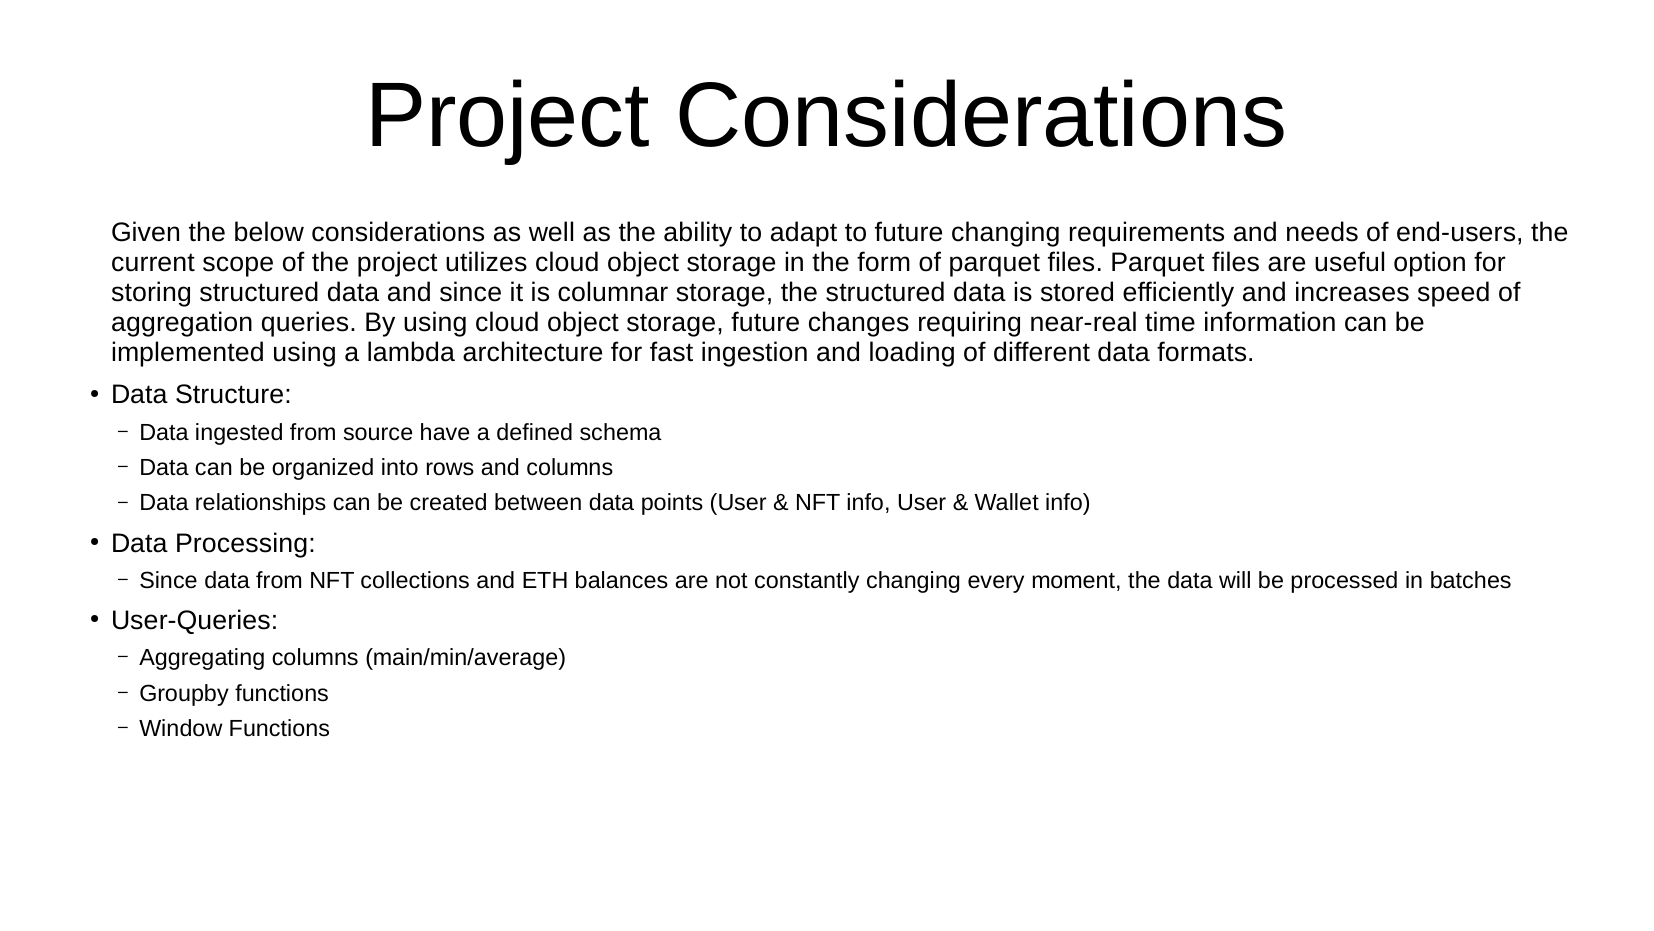

# Project Considerations
Given the below considerations as well as the ability to adapt to future changing requirements and needs of end-users, the current scope of the project utilizes cloud object storage in the form of parquet files. Parquet files are useful option for storing structured data and since it is columnar storage, the structured data is stored efficiently and increases speed of aggregation queries. By using cloud object storage, future changes requiring near-real time information can be implemented using a lambda architecture for fast ingestion and loading of different data formats.
Data Structure:
Data ingested from source have a defined schema
Data can be organized into rows and columns
Data relationships can be created between data points (User & NFT info, User & Wallet info)
Data Processing:
Since data from NFT collections and ETH balances are not constantly changing every moment, the data will be processed in batches
User-Queries:
Aggregating columns (main/min/average)
Groupby functions
Window Functions